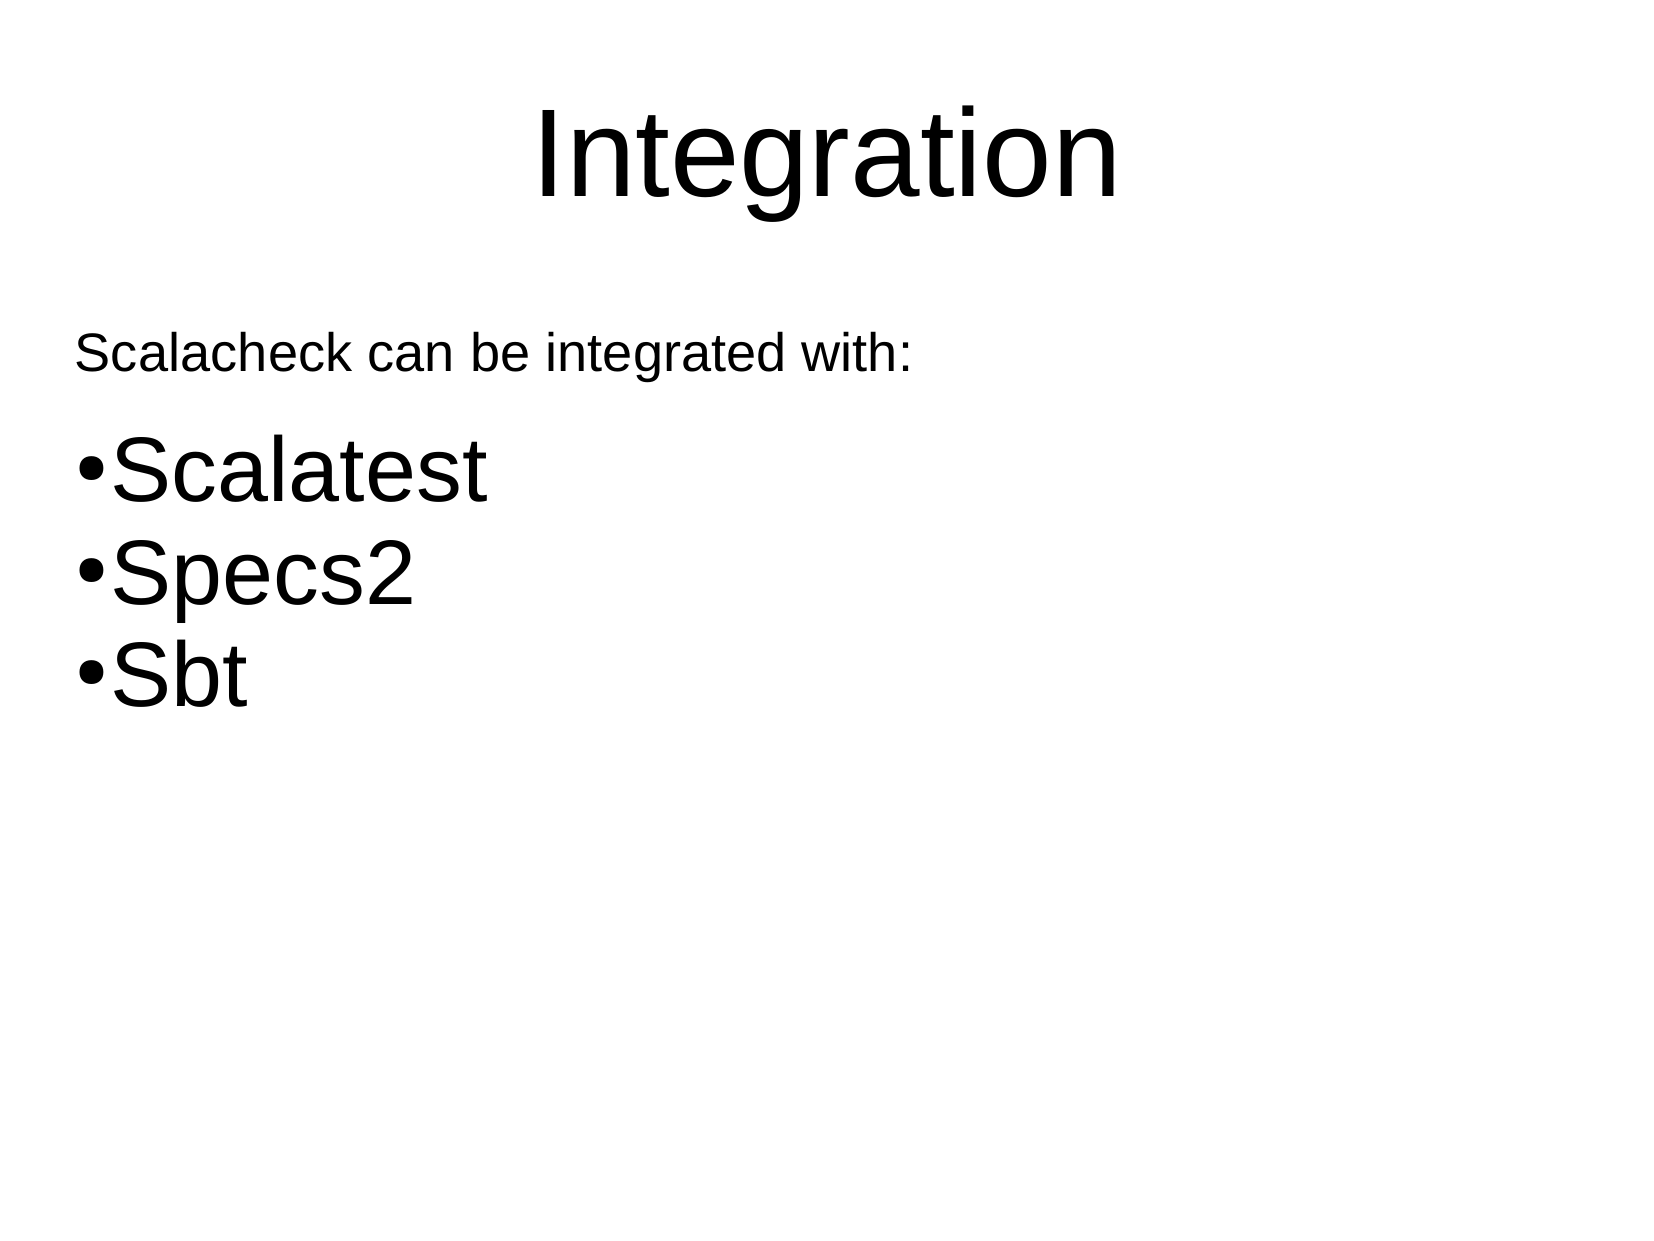

# Integration
Scalacheck can be integrated with:
Scalatest
Specs2
Sbt